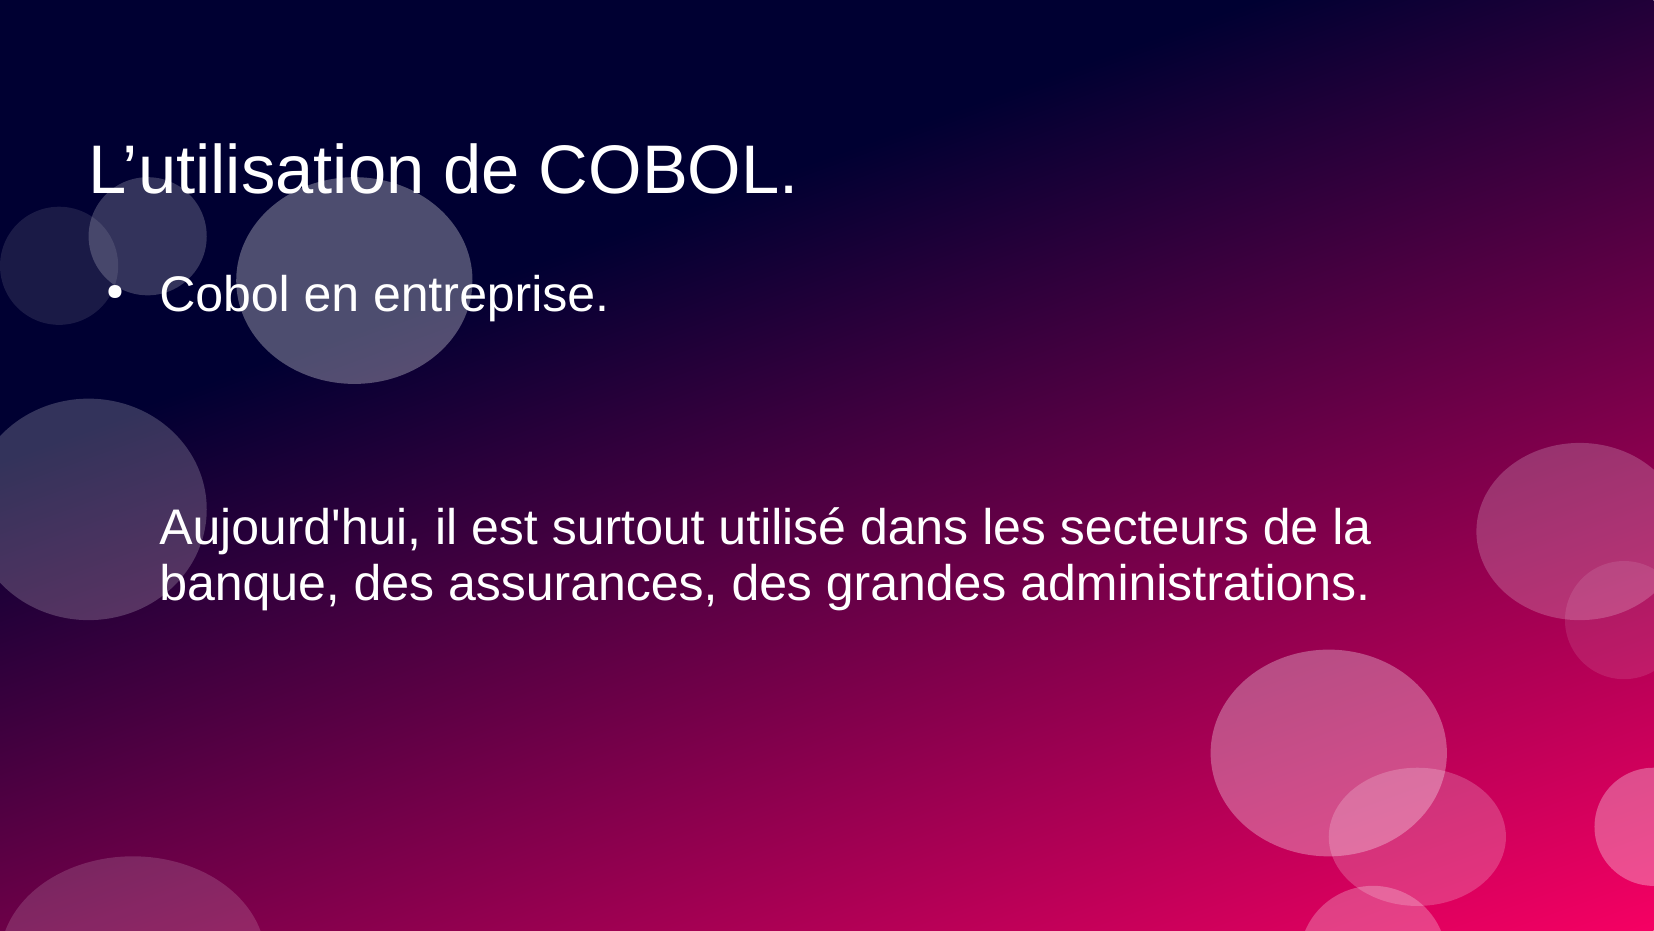

# L’utilisation de COBOL.
Cobol en entreprise.
Aujourd'hui, il est surtout utilisé dans les secteurs de la banque, des assurances, des grandes administrations.